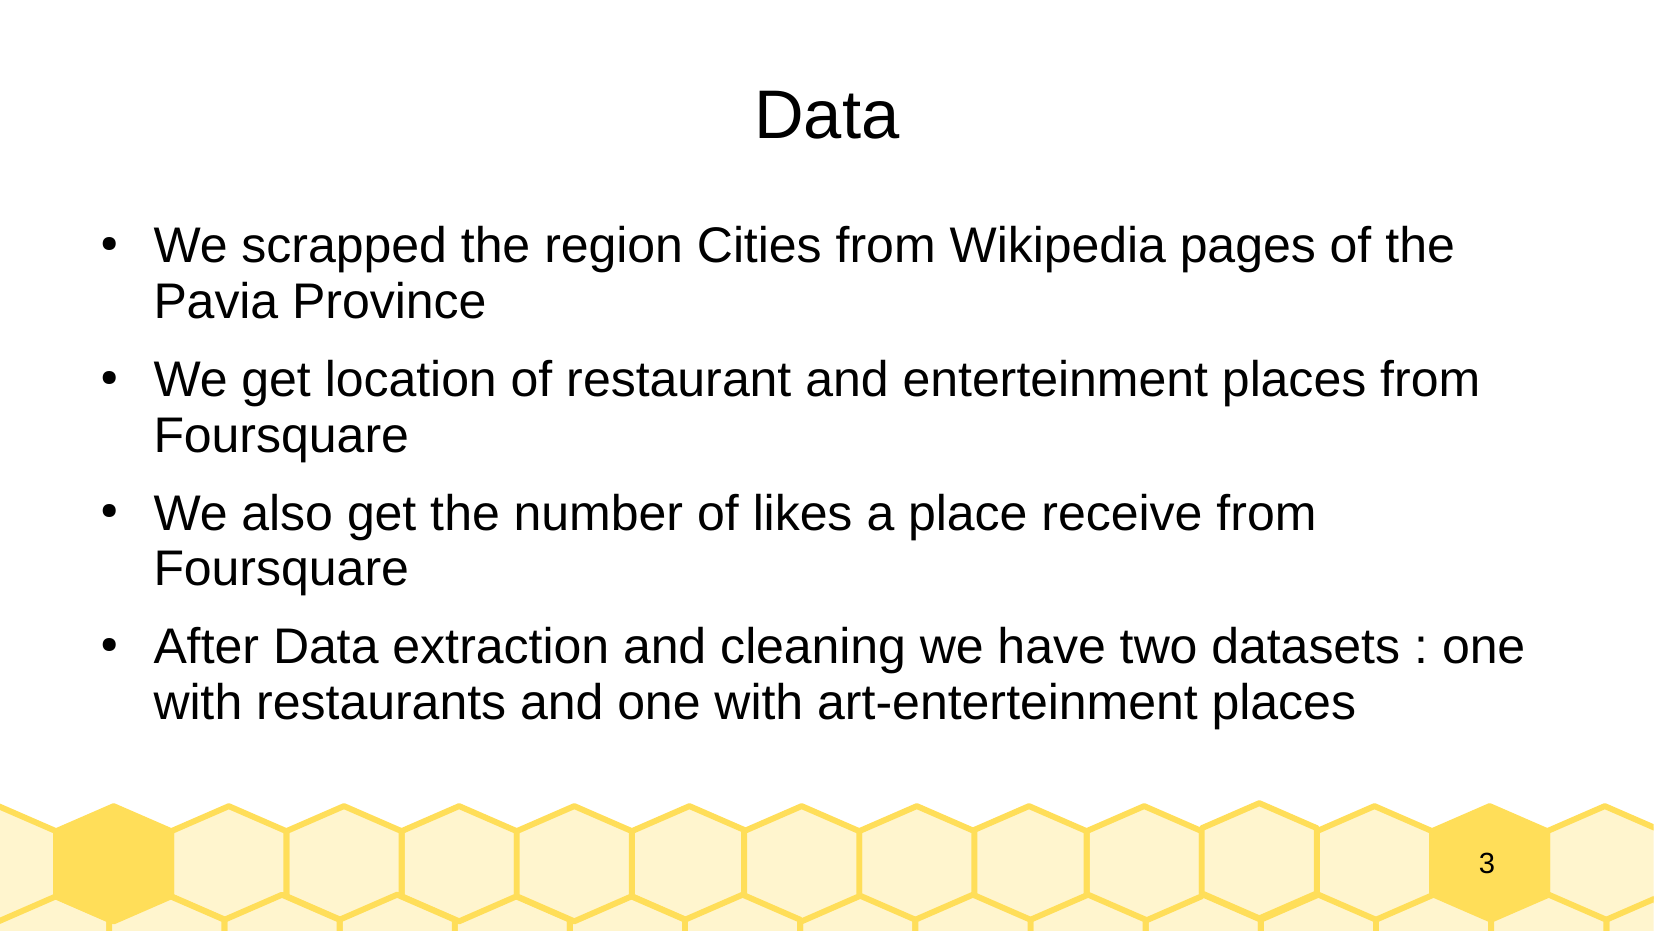

# Data
We scrapped the region Cities from Wikipedia pages of the Pavia Province
We get location of restaurant and enterteinment places from Foursquare
We also get the number of likes a place receive from Foursquare
After Data extraction and cleaning we have two datasets : one with restaurants and one with art-enterteinment places